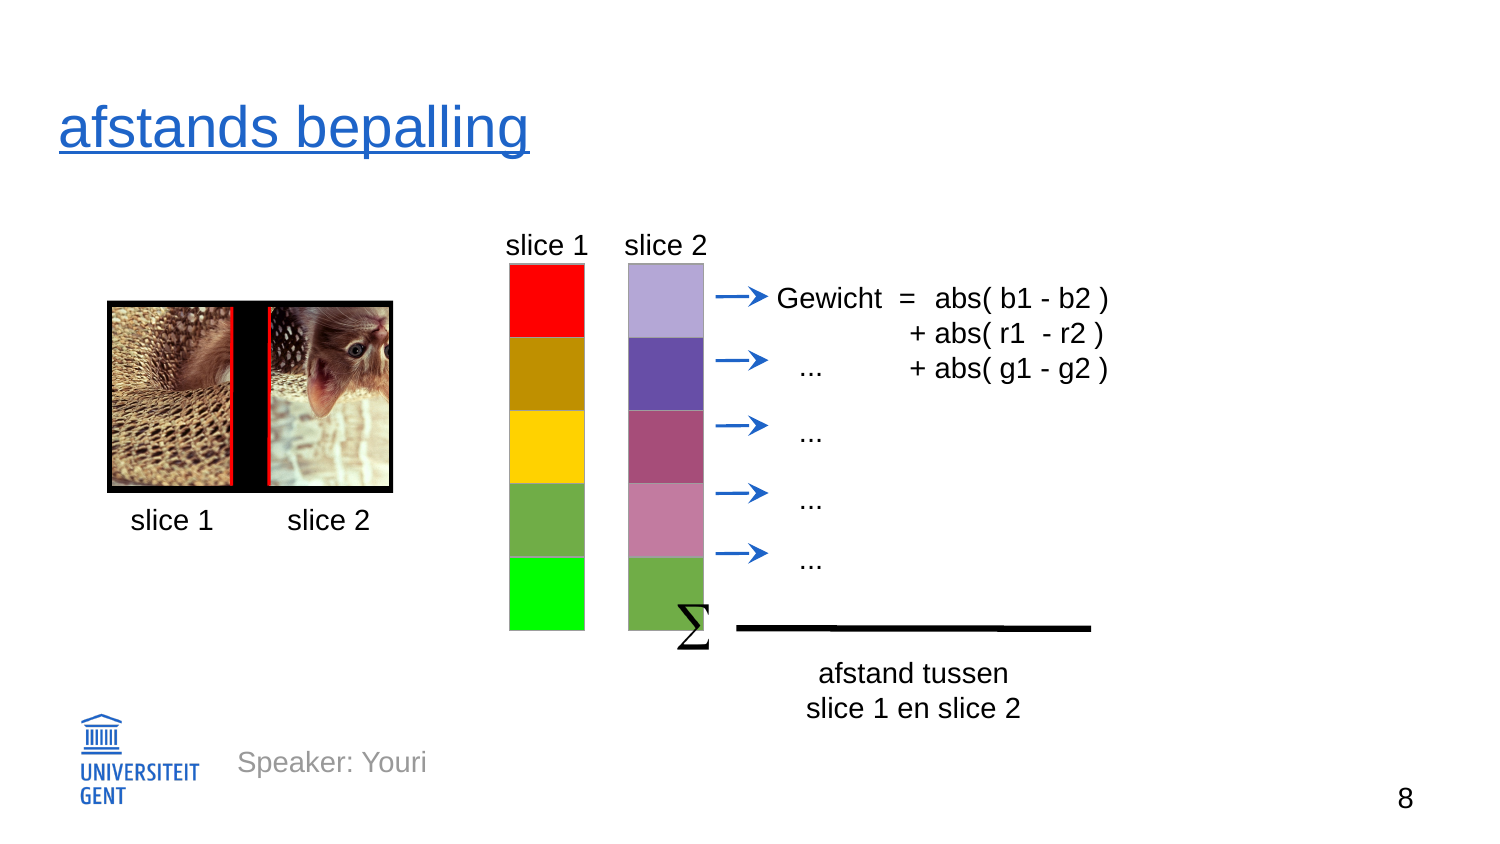

# afstands bepalling
slice 1
slice 2
| |
| --- |
| |
| |
| |
| |
| |
| --- |
| |
| |
| |
| |
Gewicht = 	 abs( b1 - b2 )
	 + abs( r1 - r2 )
	 + abs( g1 - g2 )
...
...
...
slice 1
slice 2
...
afstand tussen
slice 1 en slice 2
Speaker: Youri